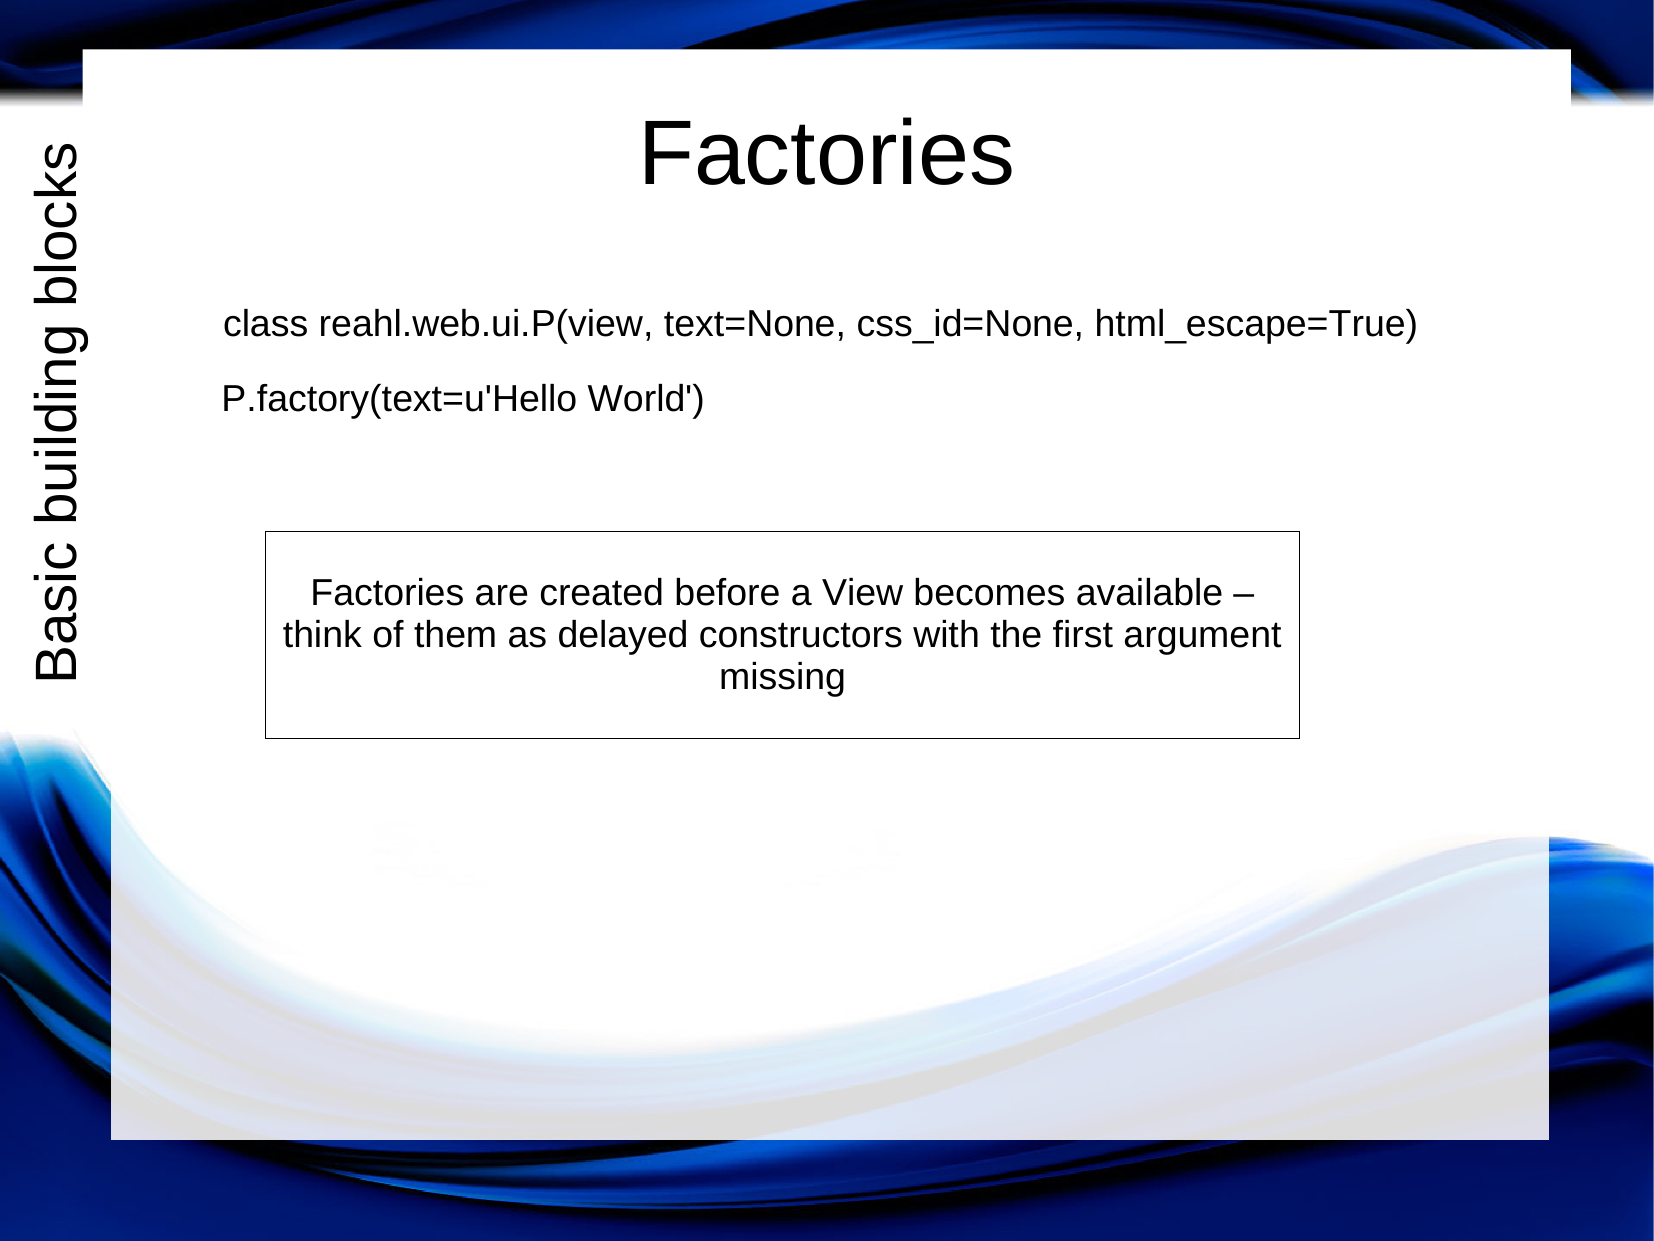

# Factories
class reahl.web.ui.P(view, text=None, css_id=None, html_escape=True)
Basic building blocks
P.factory(text=u'Hello World')
Factories are created before a View becomes available – think of them as delayed constructors with the first argument missing